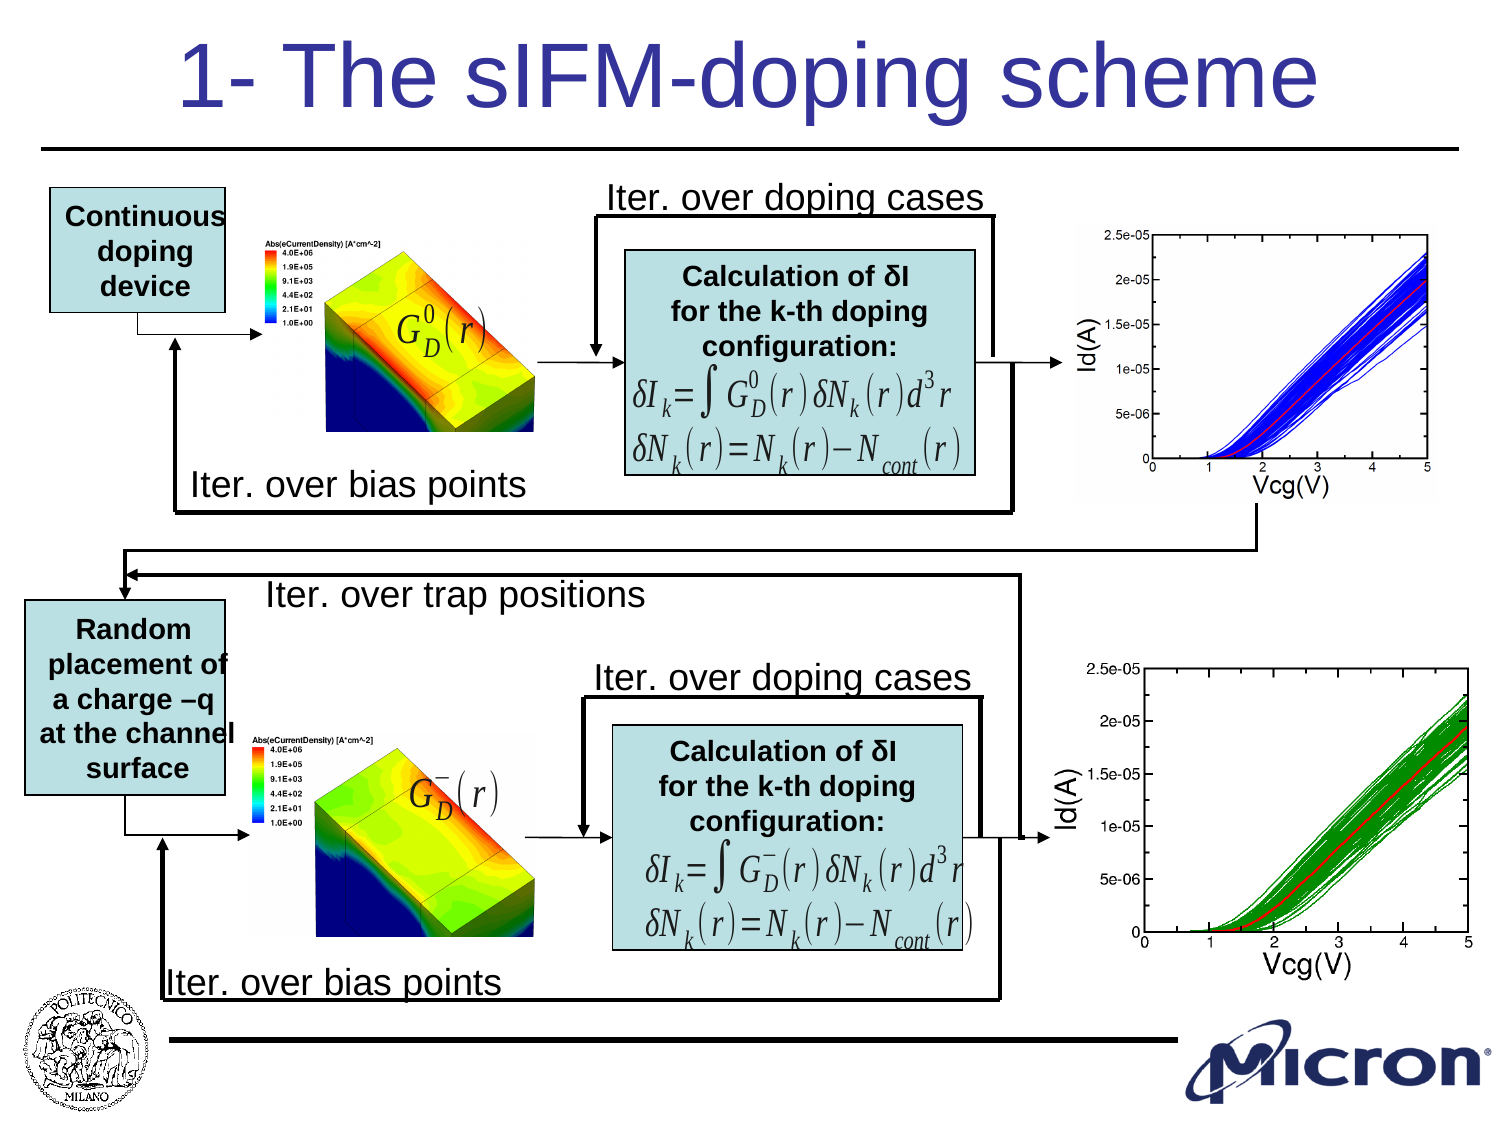

# 1- The sIFM-doping scheme
Iter. over doping cases
Continuous
doping
device
Calculation of δI
for the k-th doping
configuration:
Iter. over bias points
Iter. over trap positions
Random
placement of
a charge –q
at the channel
surface
Iter. over doping cases
Calculation of δI
for the k-th doping
configuration:
Iter. over bias points